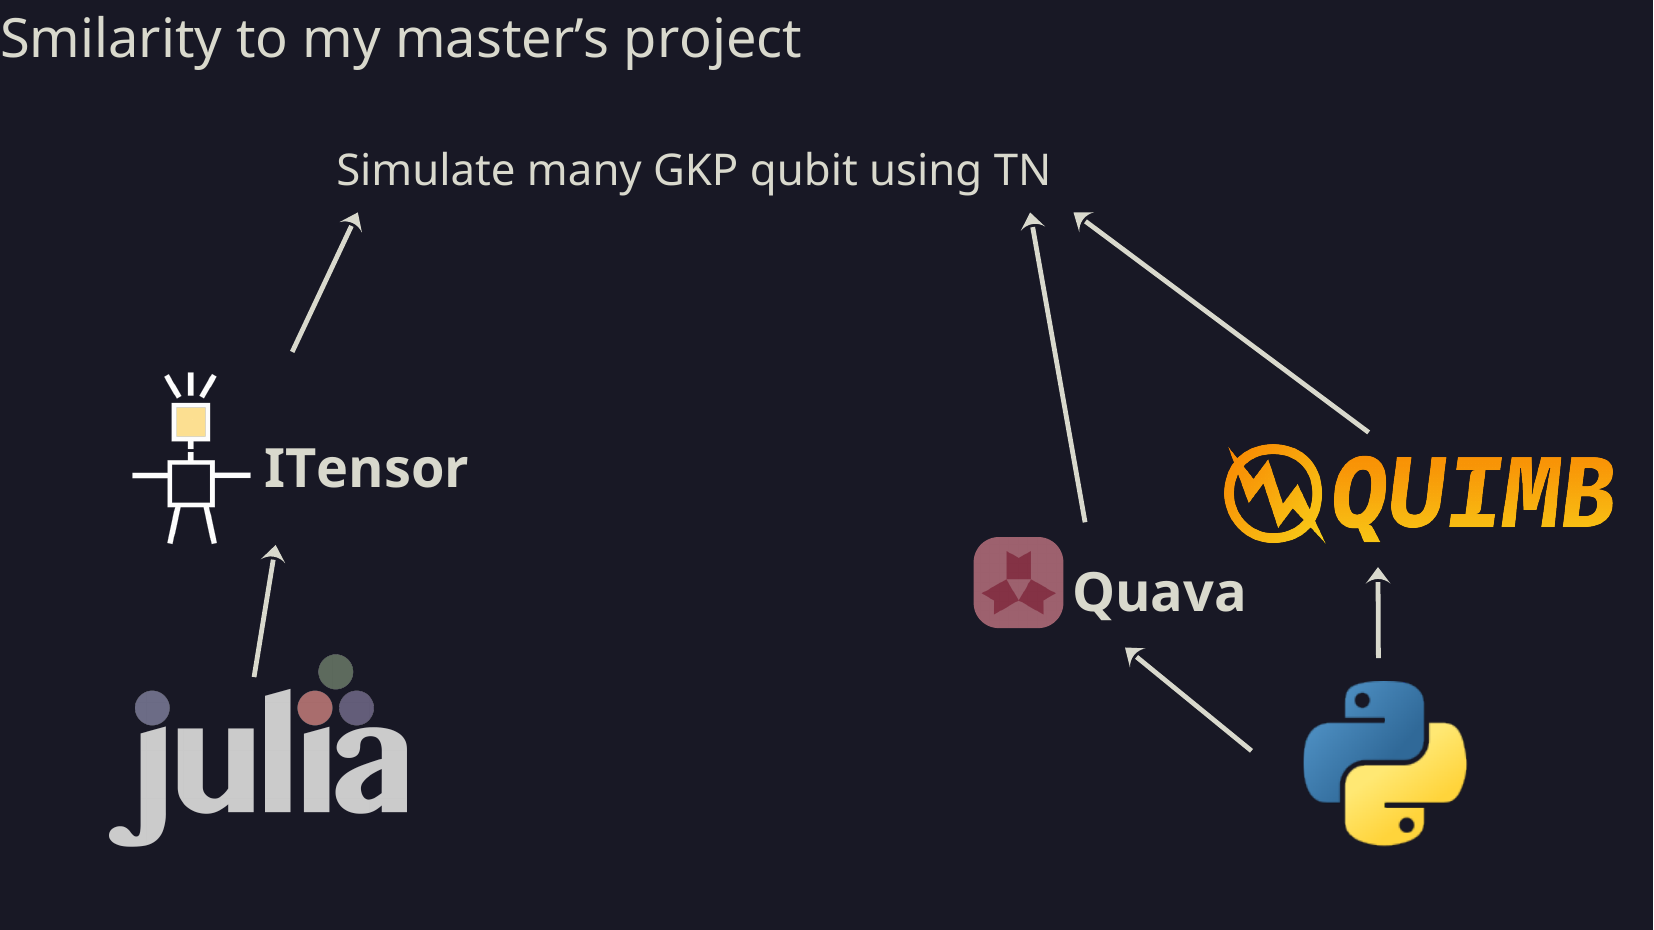

Smilarity to my master’s project
Simulate many GKP qubit using TN
ITensor
Quava